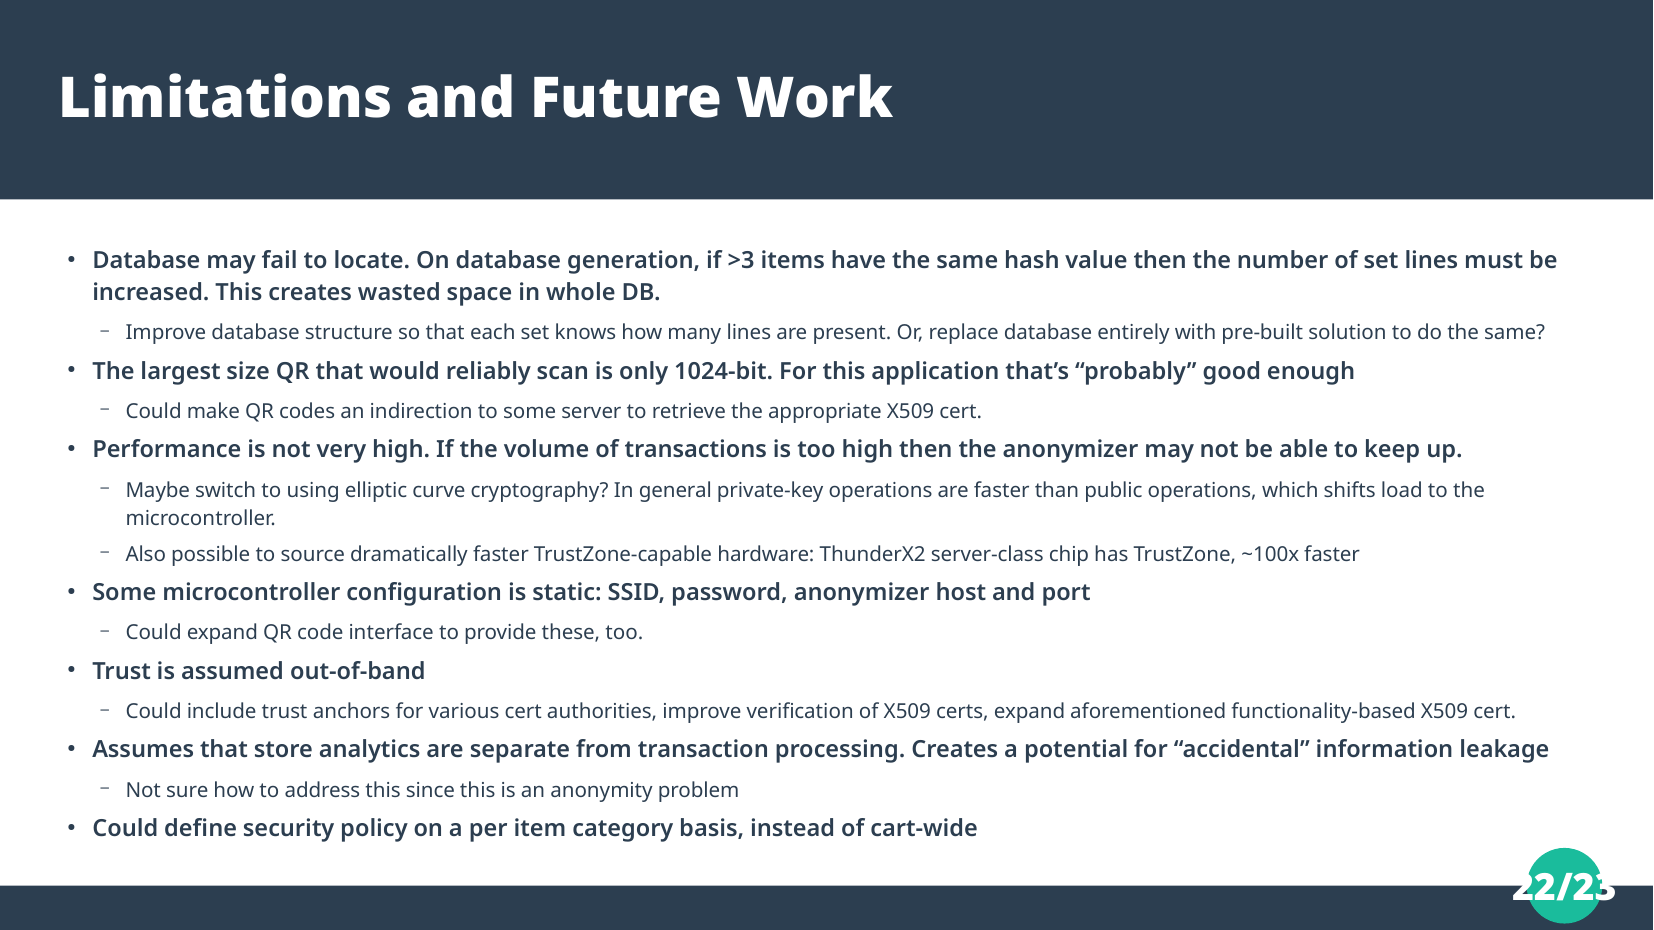

# Limitations and Future Work
Database may fail to locate. On database generation, if >3 items have the same hash value then the number of set lines must be increased. This creates wasted space in whole DB.
Improve database structure so that each set knows how many lines are present. Or, replace database entirely with pre-built solution to do the same?
The largest size QR that would reliably scan is only 1024-bit. For this application that’s “probably” good enough
Could make QR codes an indirection to some server to retrieve the appropriate X509 cert.
Performance is not very high. If the volume of transactions is too high then the anonymizer may not be able to keep up.
Maybe switch to using elliptic curve cryptography? In general private-key operations are faster than public operations, which shifts load to the microcontroller.
Also possible to source dramatically faster TrustZone-capable hardware: ThunderX2 server-class chip has TrustZone, ~100x faster
Some microcontroller configuration is static: SSID, password, anonymizer host and port
Could expand QR code interface to provide these, too.
Trust is assumed out-of-band
Could include trust anchors for various cert authorities, improve verification of X509 certs, expand aforementioned functionality-based X509 cert.
Assumes that store analytics are separate from transaction processing. Creates a potential for “accidental” information leakage
Not sure how to address this since this is an anonymity problem
Could define security policy on a per item category basis, instead of cart-wide